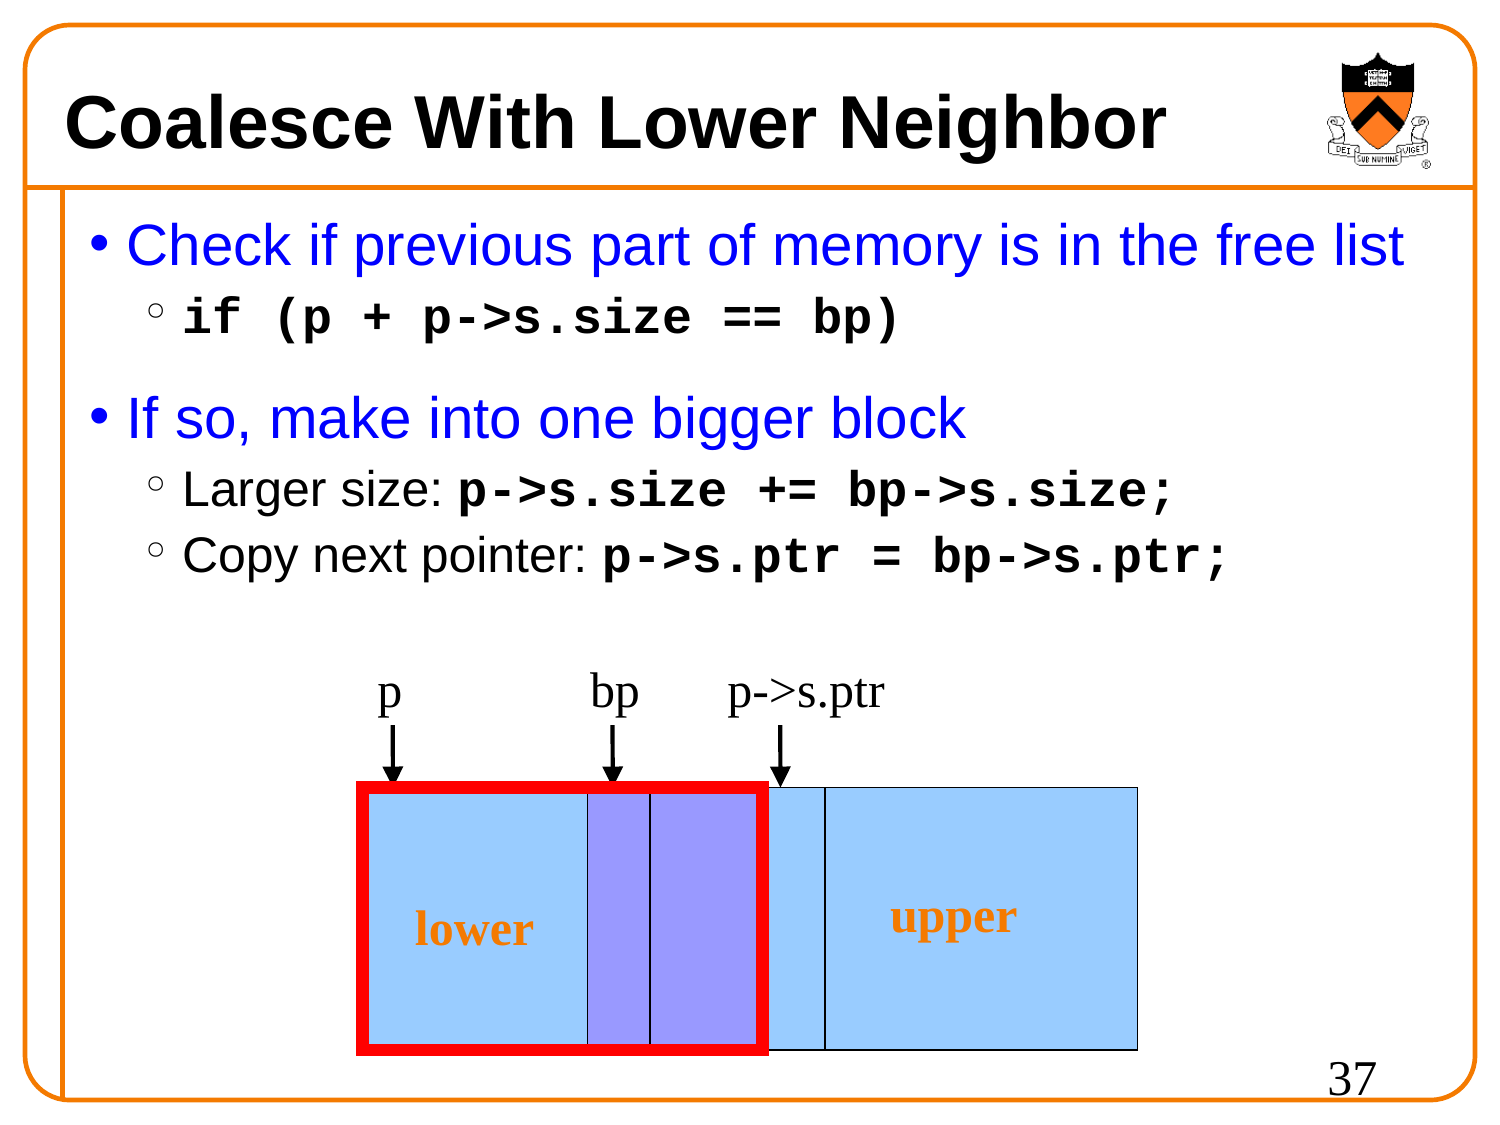

# Coalesce With Lower Neighbor
Check if previous part of memory is in the free list
if (p + p->s.size == bp)
If so, make into one bigger block
Larger size: p->s.size += bp->s.size;
Copy next pointer: p->s.ptr = bp->s.ptr;
p
bp
p->s.ptr
upper
lower
37